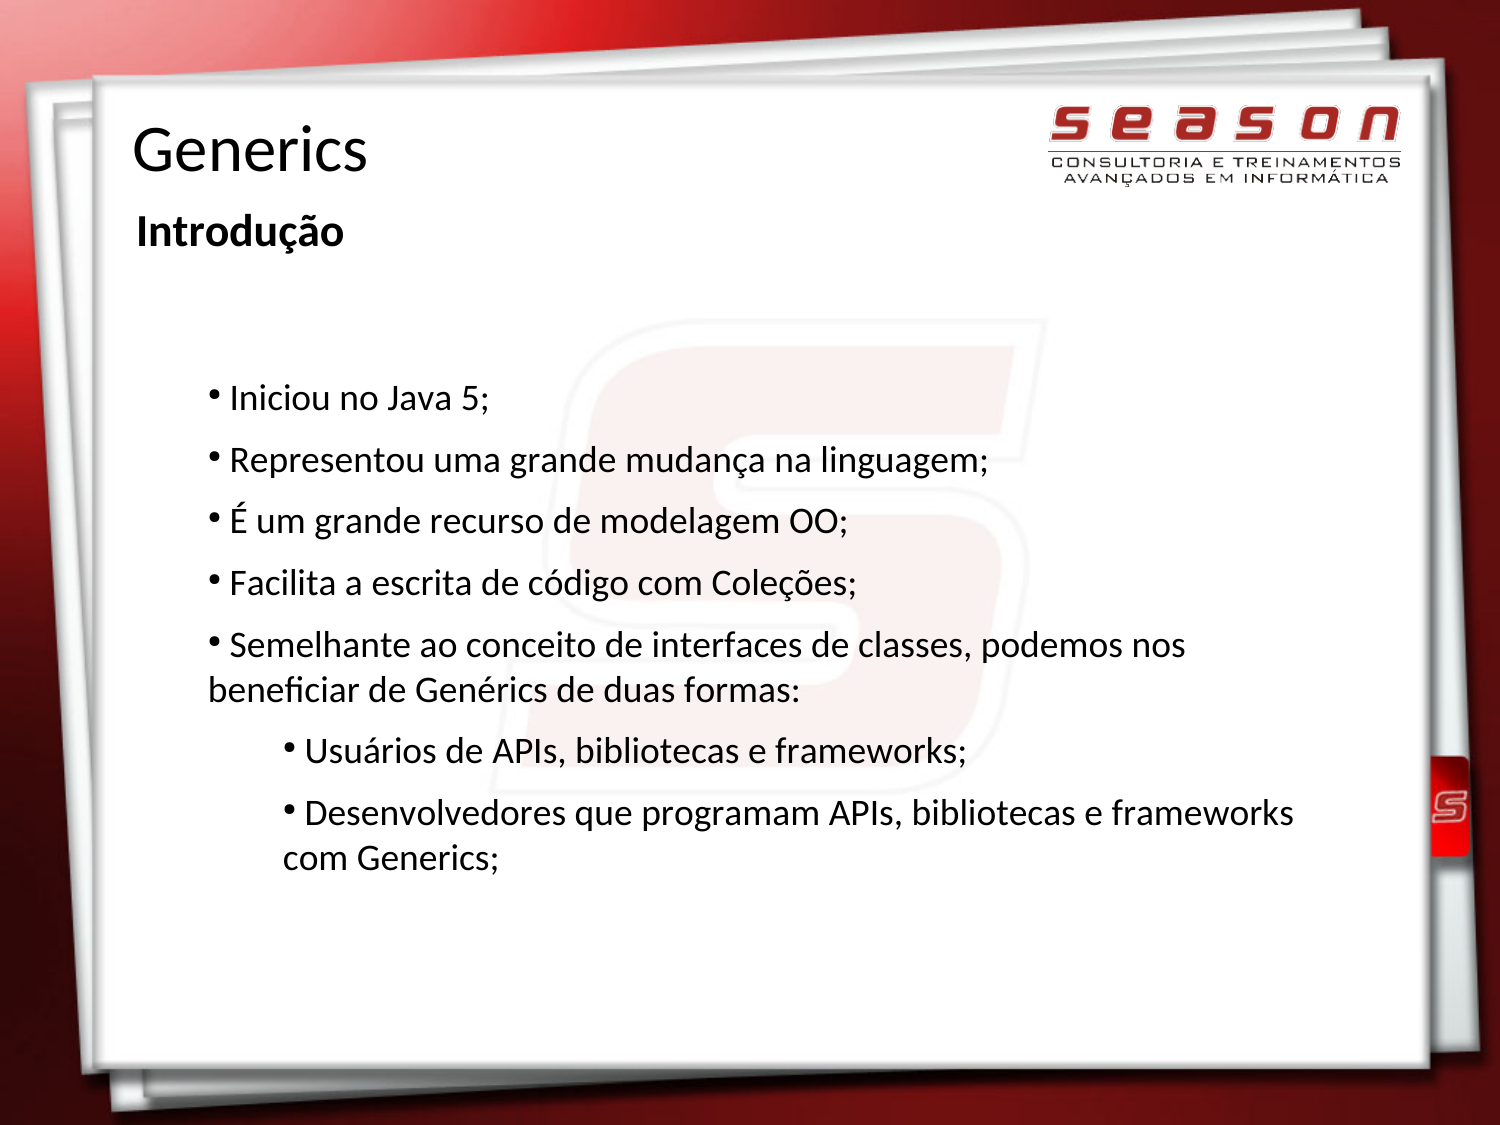

# Generics
Introdução
 Iniciou no Java 5;
 Representou uma grande mudança na linguagem;
 É um grande recurso de modelagem OO;
 Facilita a escrita de código com Coleções;
 Semelhante ao conceito de interfaces de classes, podemos nos beneficiar de Genérics de duas formas:
 Usuários de APIs, bibliotecas e frameworks;
 Desenvolvedores que programam APIs, bibliotecas e frameworks com Generics;